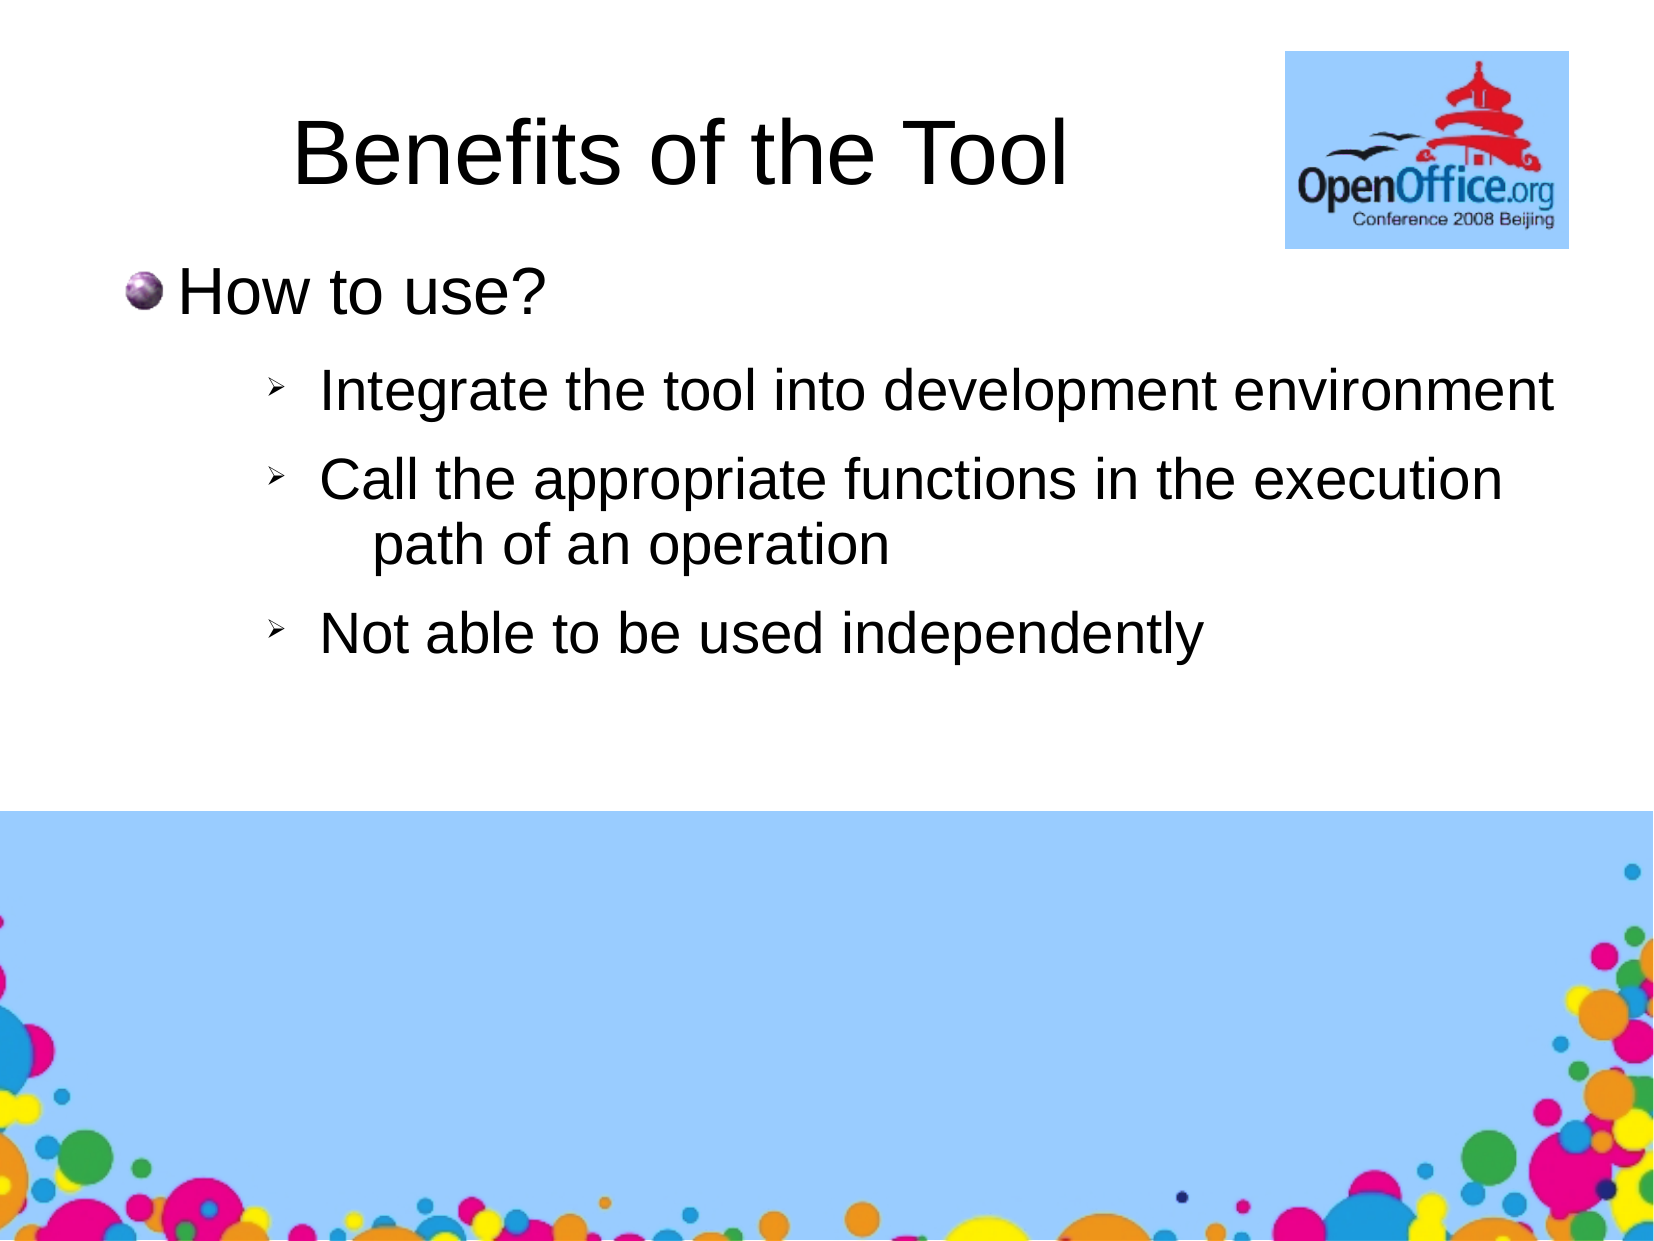

# Benefits of the Tool
How to use?
Integrate the tool into development environment
Call the appropriate functions in the execution path of an operation
Not able to be used independently